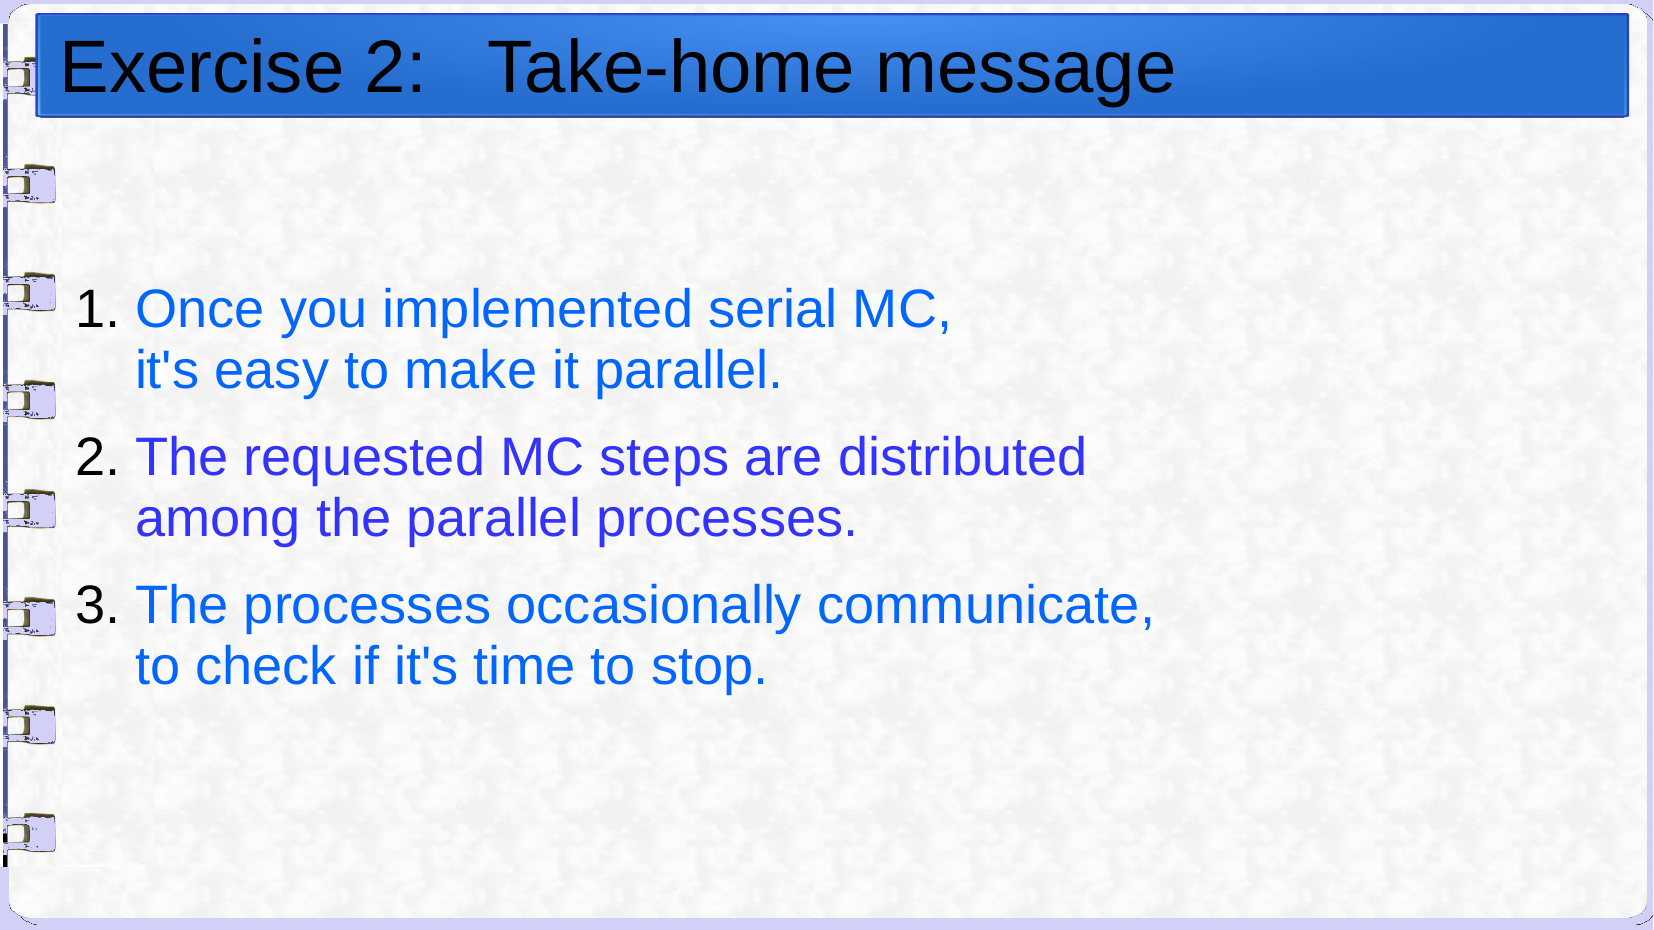

# Exercise 2: Take-home message
 Once you implemented serial MC,
 it's easy to make it parallel.
 The requested MC steps are distributed
 among the parallel processes.
 The processes occasionally communicate,
 to check if it's time to stop.